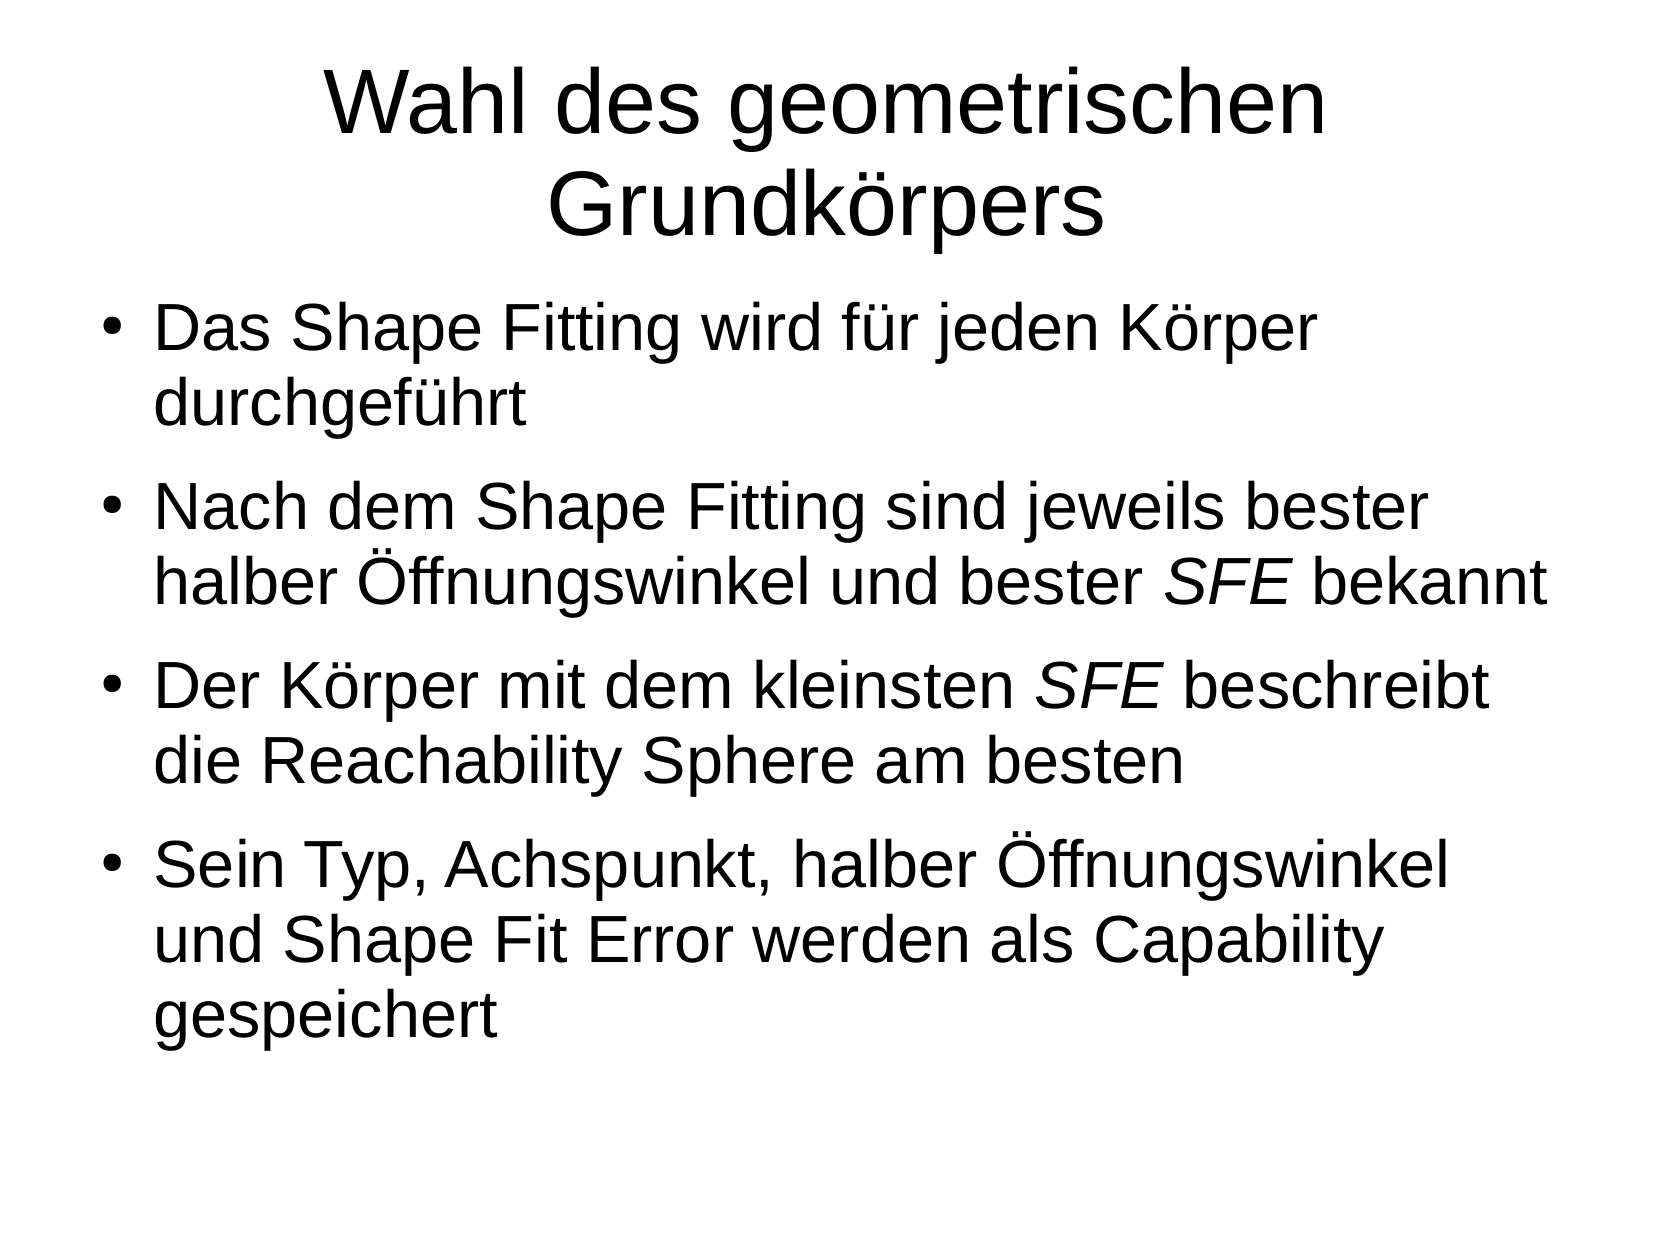

# Wahl des geometrischen Grundkörpers
Das Shape Fitting wird für jeden Körper durchgeführt
Nach dem Shape Fitting sind jeweils bester halber Öffnungswinkel und bester SFE bekannt
Der Körper mit dem kleinsten SFE beschreibt die Reachability Sphere am besten
Sein Typ, Achspunkt, halber Öffnungswinkel und Shape Fit Error werden als Capability gespeichert